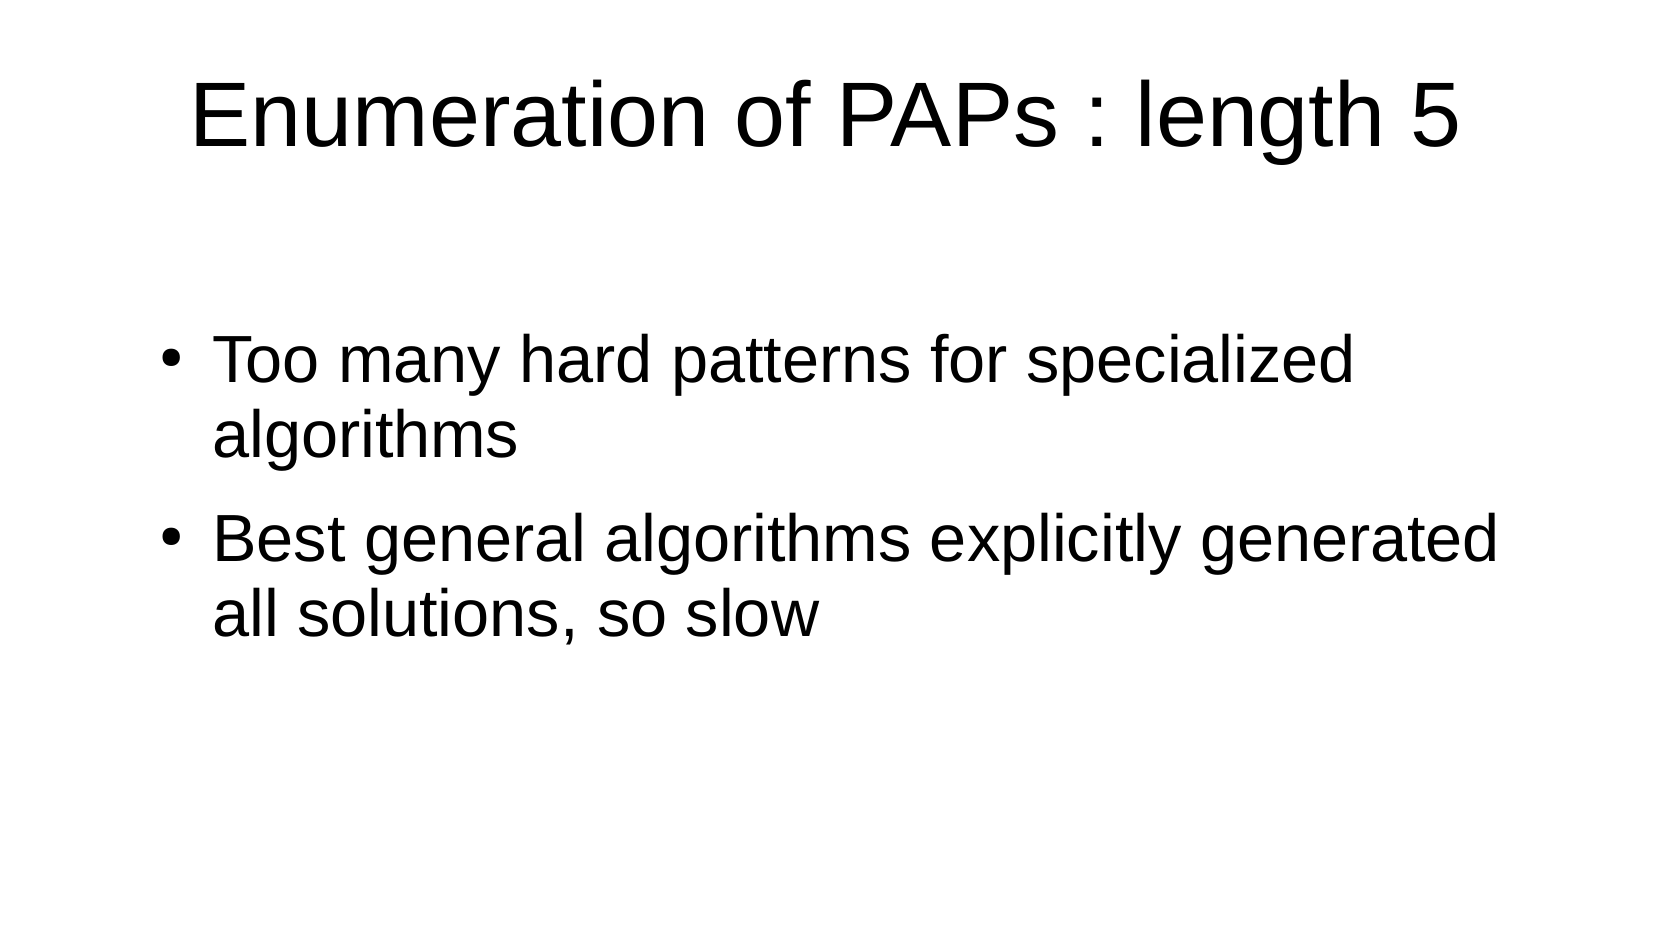

# Enumeration of PAPs : length 5
Too many hard patterns for specialized algorithms
Best general algorithms explicitly generated all solutions, so slow